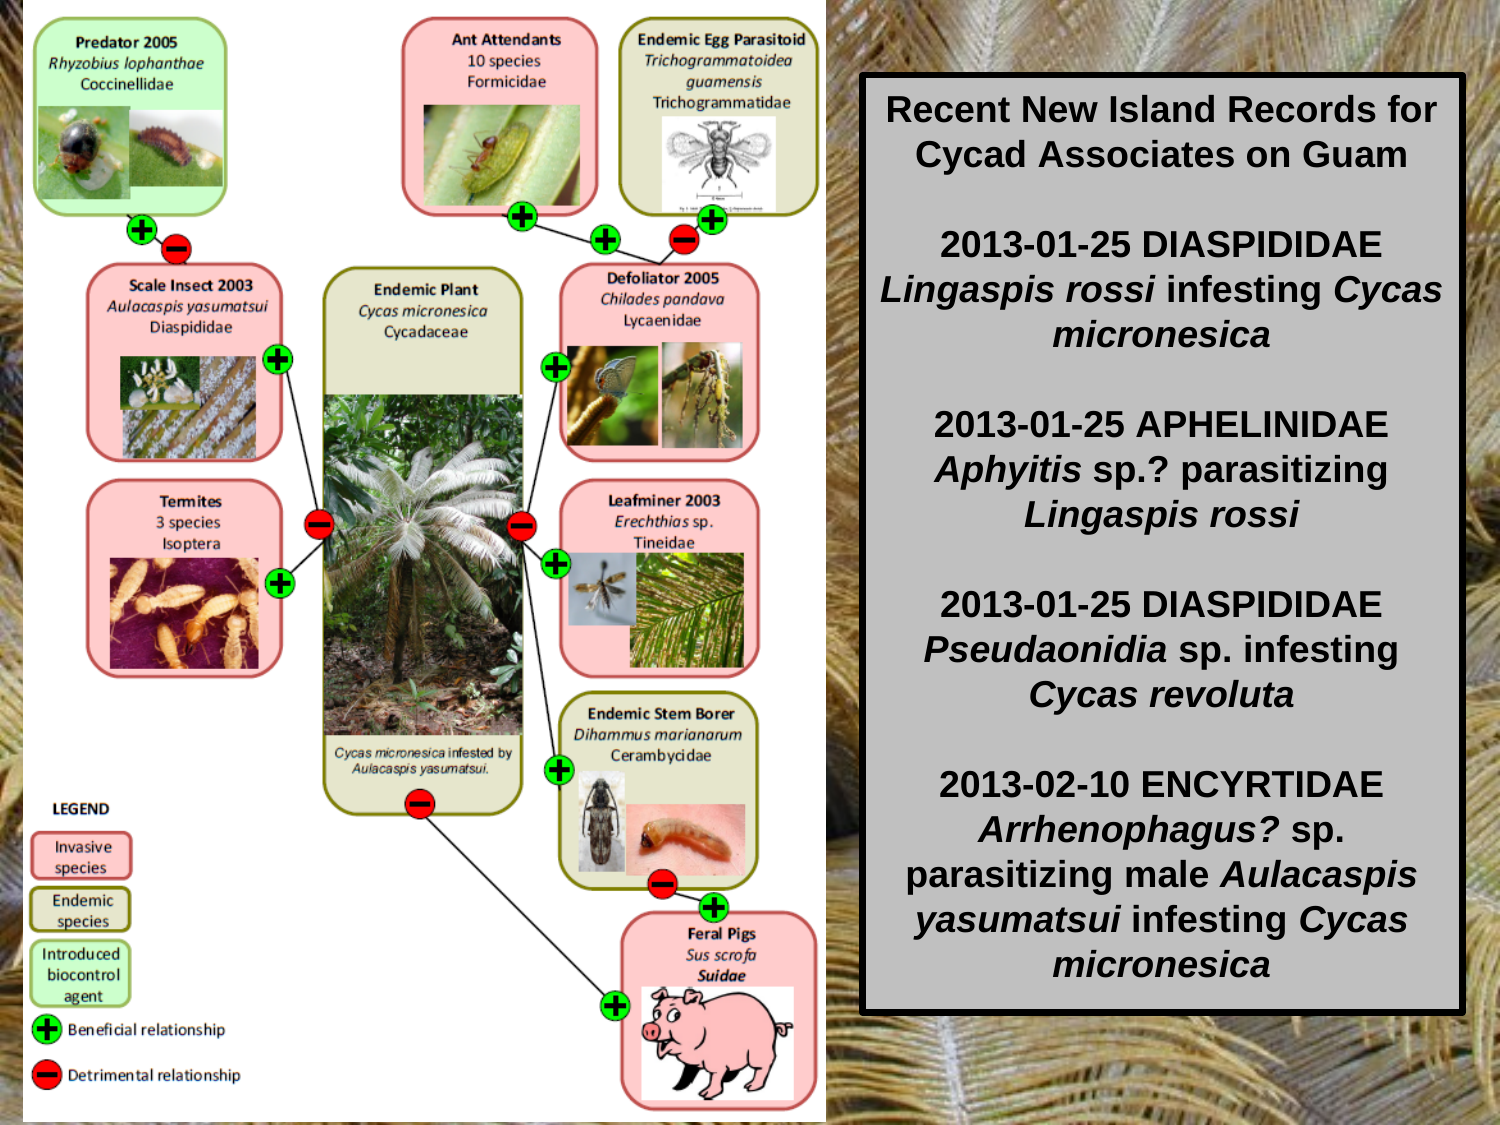

Recent New Island Records for Cycad Associates on Guam
2013-01-25 DIASPIDIDAE Lingaspis rossi infesting Cycas micronesica
2013-01-25 APHELINIDAE
Aphyitis sp.? parasitizing Lingaspis rossi
2013-01-25 DIASPIDIDAE Pseudaonidia sp. infesting Cycas revoluta
2013-02-10 ENCYRTIDAE
Arrhenophagus? sp. parasitizing male Aulacaspis yasumatsui infesting Cycas micronesica